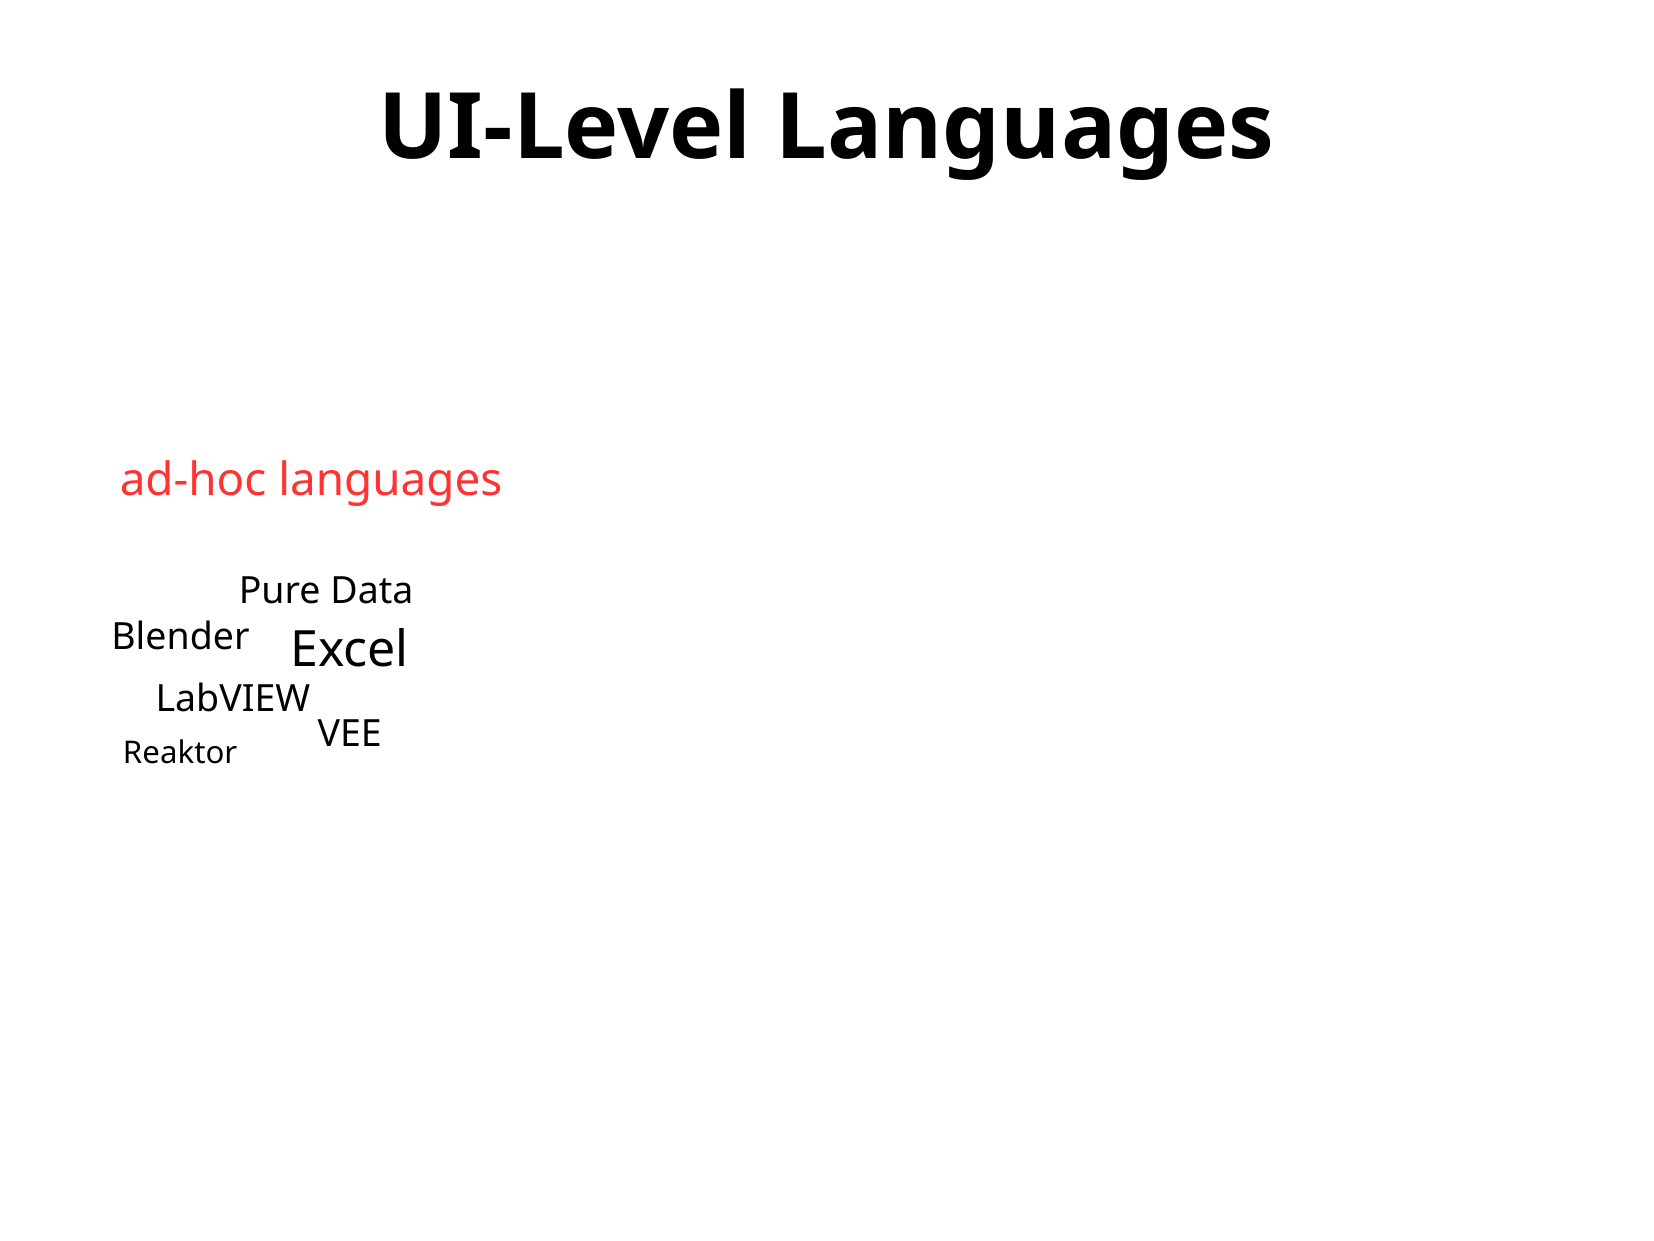

# UI-Level Languages
ad-hoc languages
Pure Data
Blender
Excel
LabVIEW
VEE
Reaktor